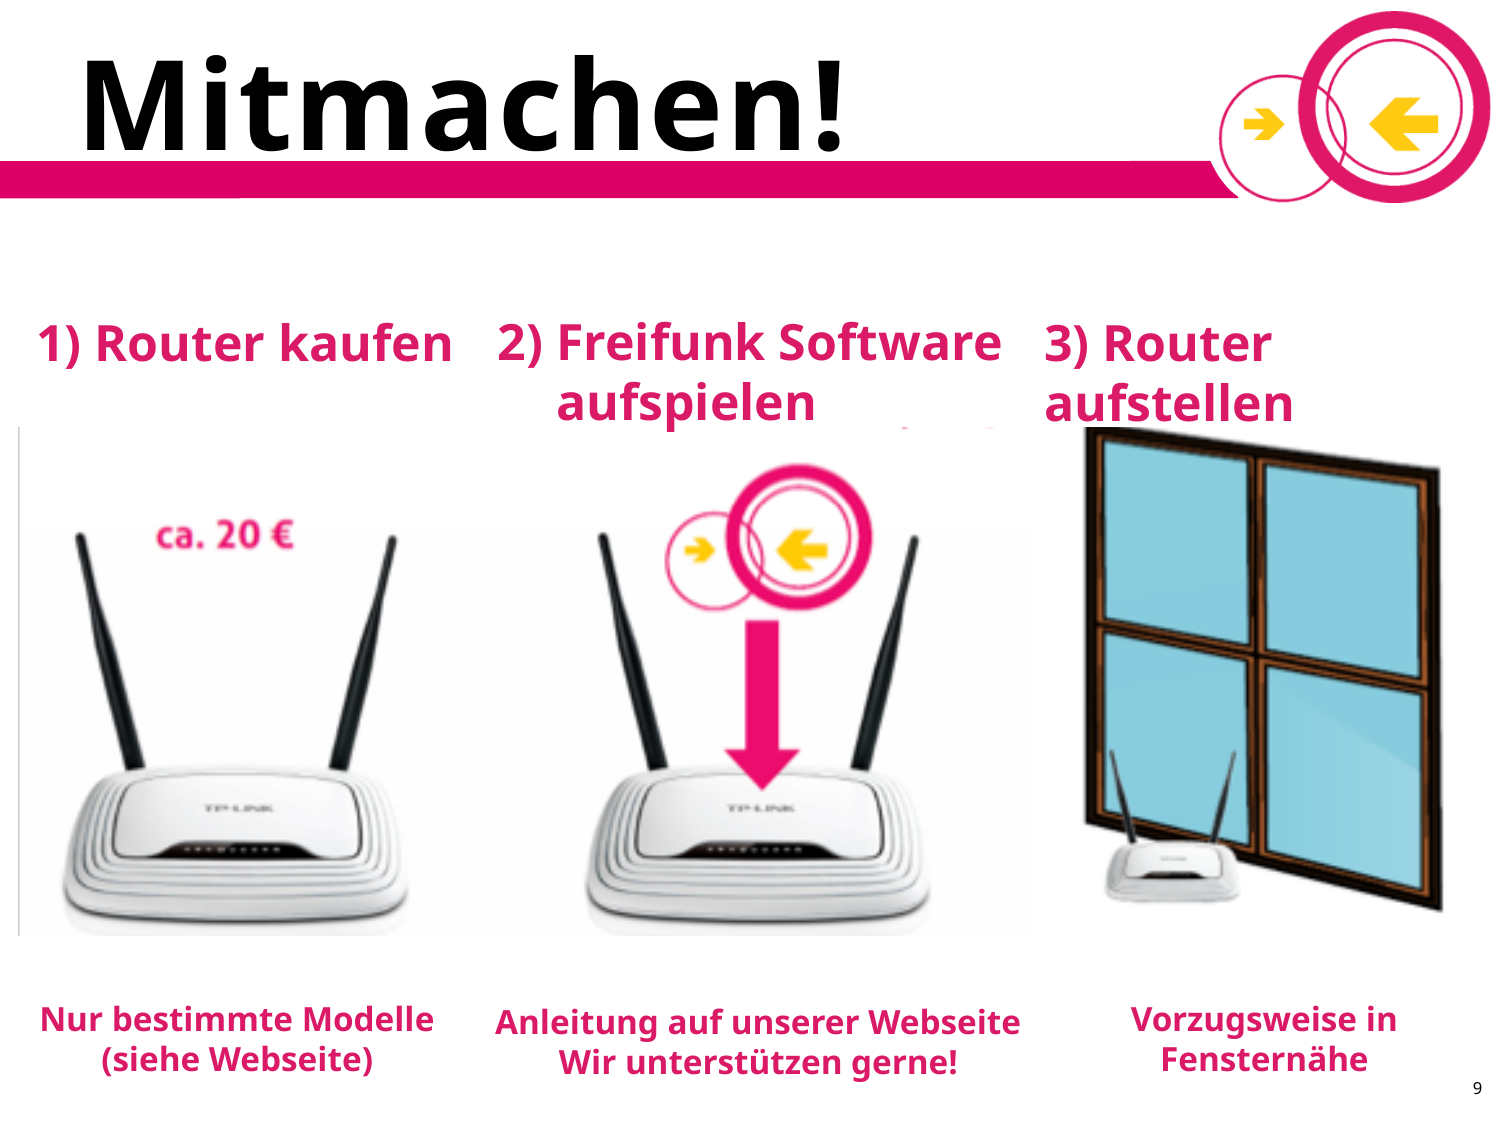

# Mitmachen!
2)	Freifunk Software
 	aufspielen
1) Router kaufen
3) Router aufstellen
Nur bestimmte Modelle
(siehe Webseite)
Vorzugsweise in
Fensternähe
Anleitung auf unserer Webseite
Wir unterstützen gerne!